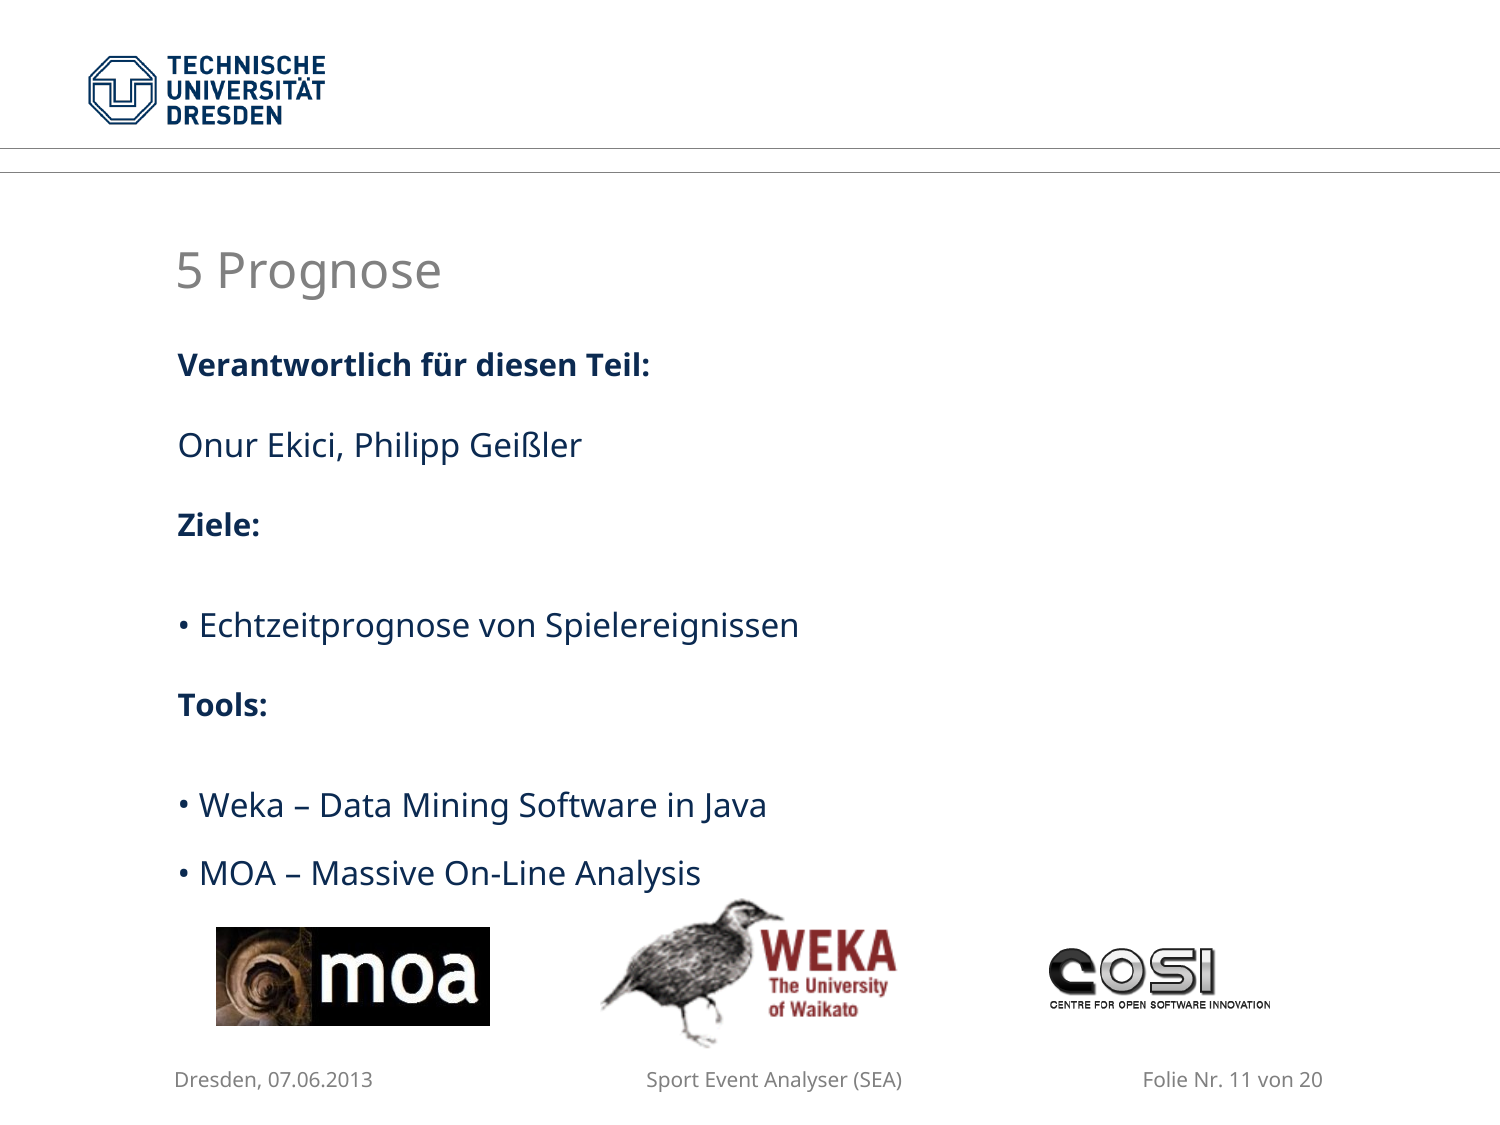

# 5 Prognose
Verantwortlich für diesen Teil:
Onur Ekici, Philipp Geißler
Ziele:
 Echtzeitprognose von Spielereignissen
Tools:
 Weka – Data Mining Software in Java
 MOA – Massive On-Line Analysis
Dresden, 07.06.2013